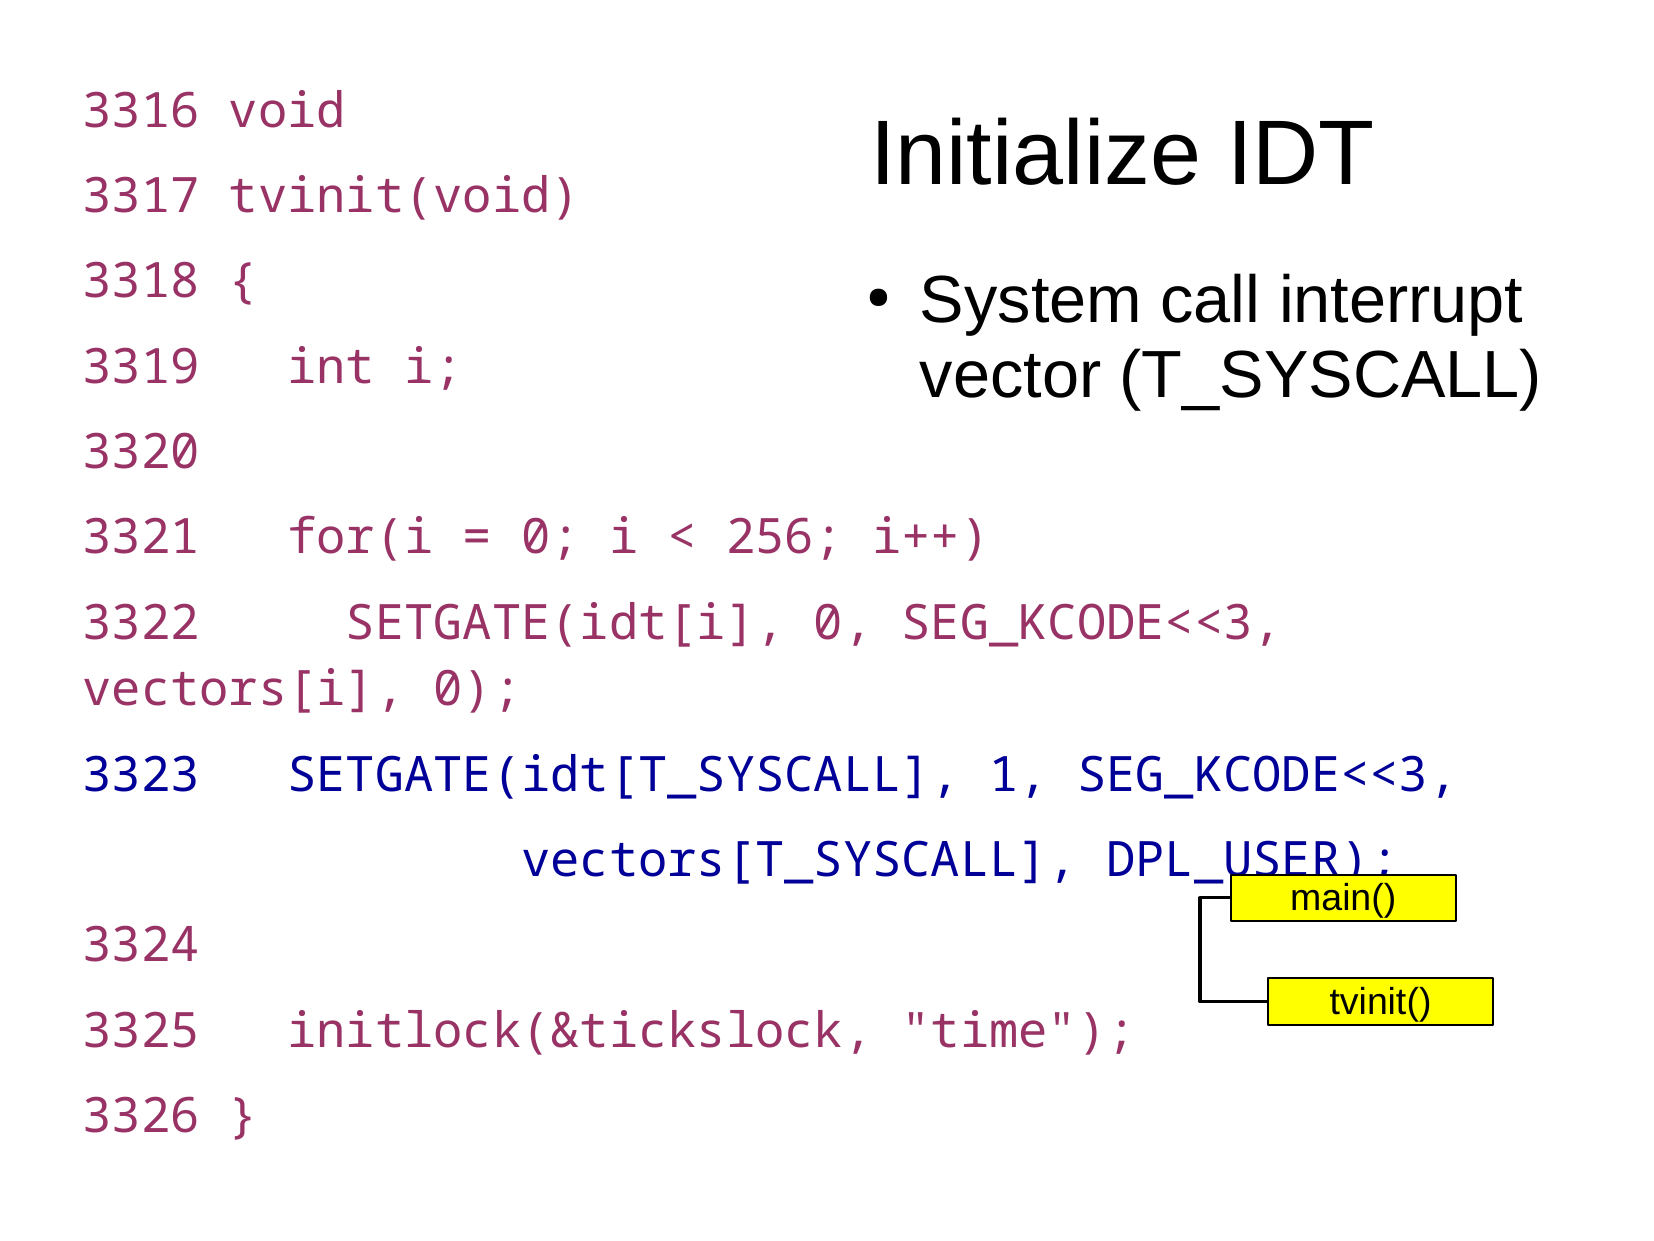

Initialize IDT
# 3316 void
3317 tvinit(void)
3318 {
3319 int i;
3320
3321 for(i = 0; i < 256; i++)
3322 SETGATE(idt[i], 0, SEG_KCODE<<3, vectors[i], 0);
3323 SETGATE(idt[T_SYSCALL], 1, SEG_KCODE<<3,
 vectors[T_SYSCALL], DPL_USER);
3324
3325 initlock(&tickslock, "time");
3326 }
System call interrupt vector (T_SYSCALL)
main()
tvinit()